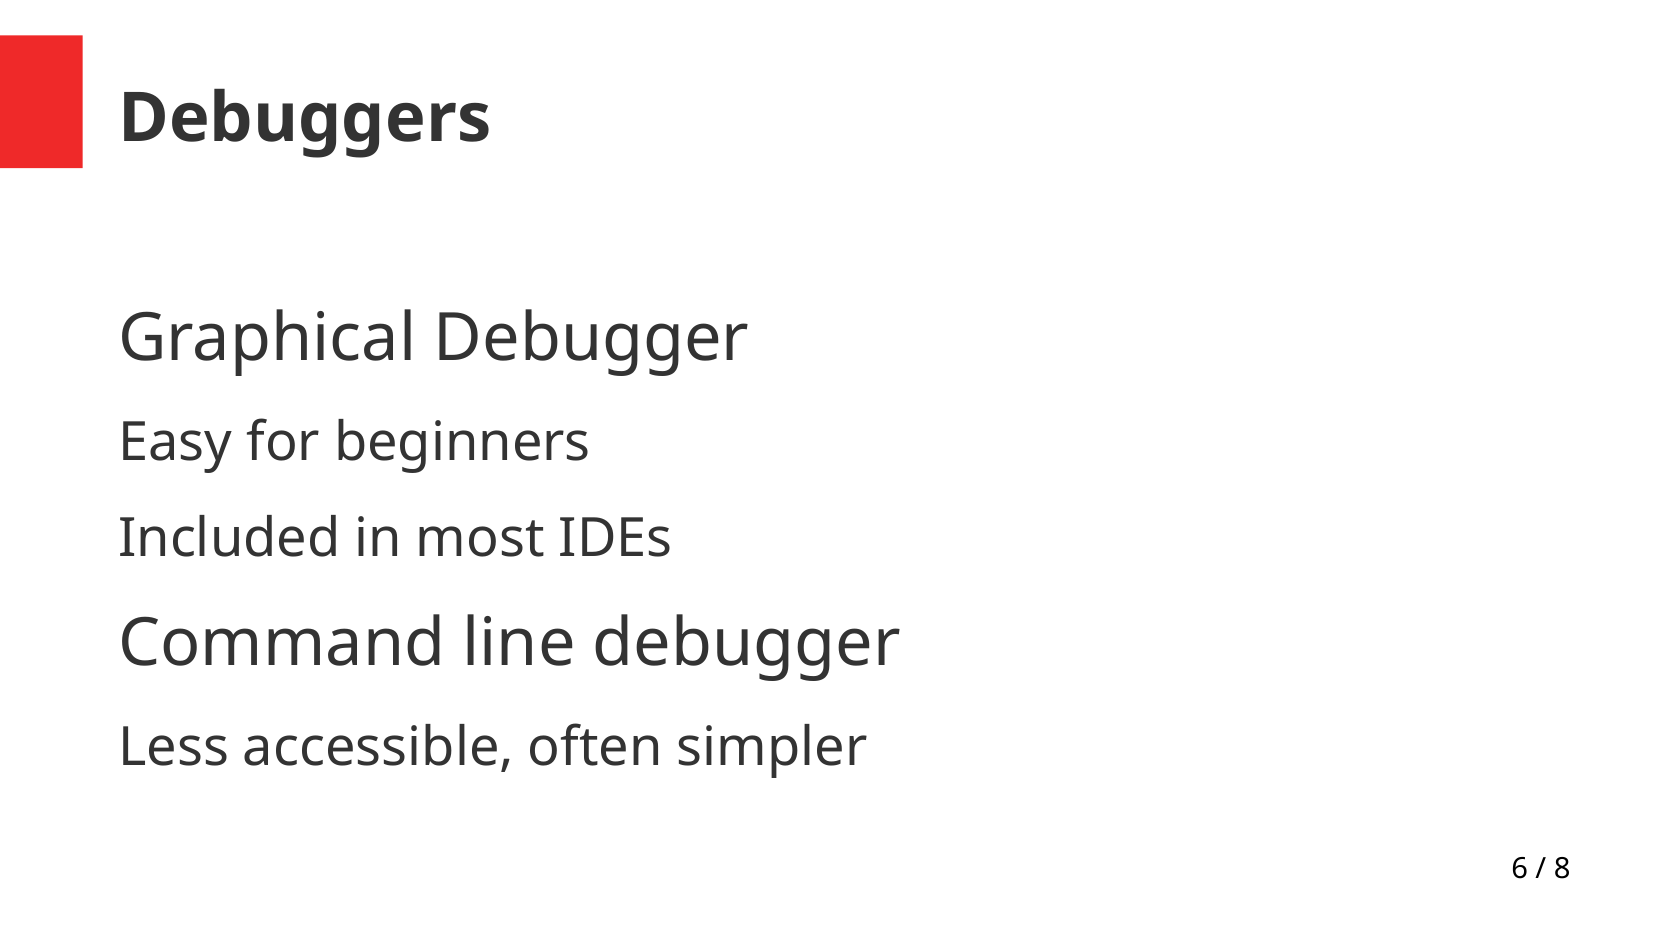

# Debuggers
Graphical Debugger
Easy for beginners
Included in most IDEs
Command line debugger
Less accessible, often simpler
6